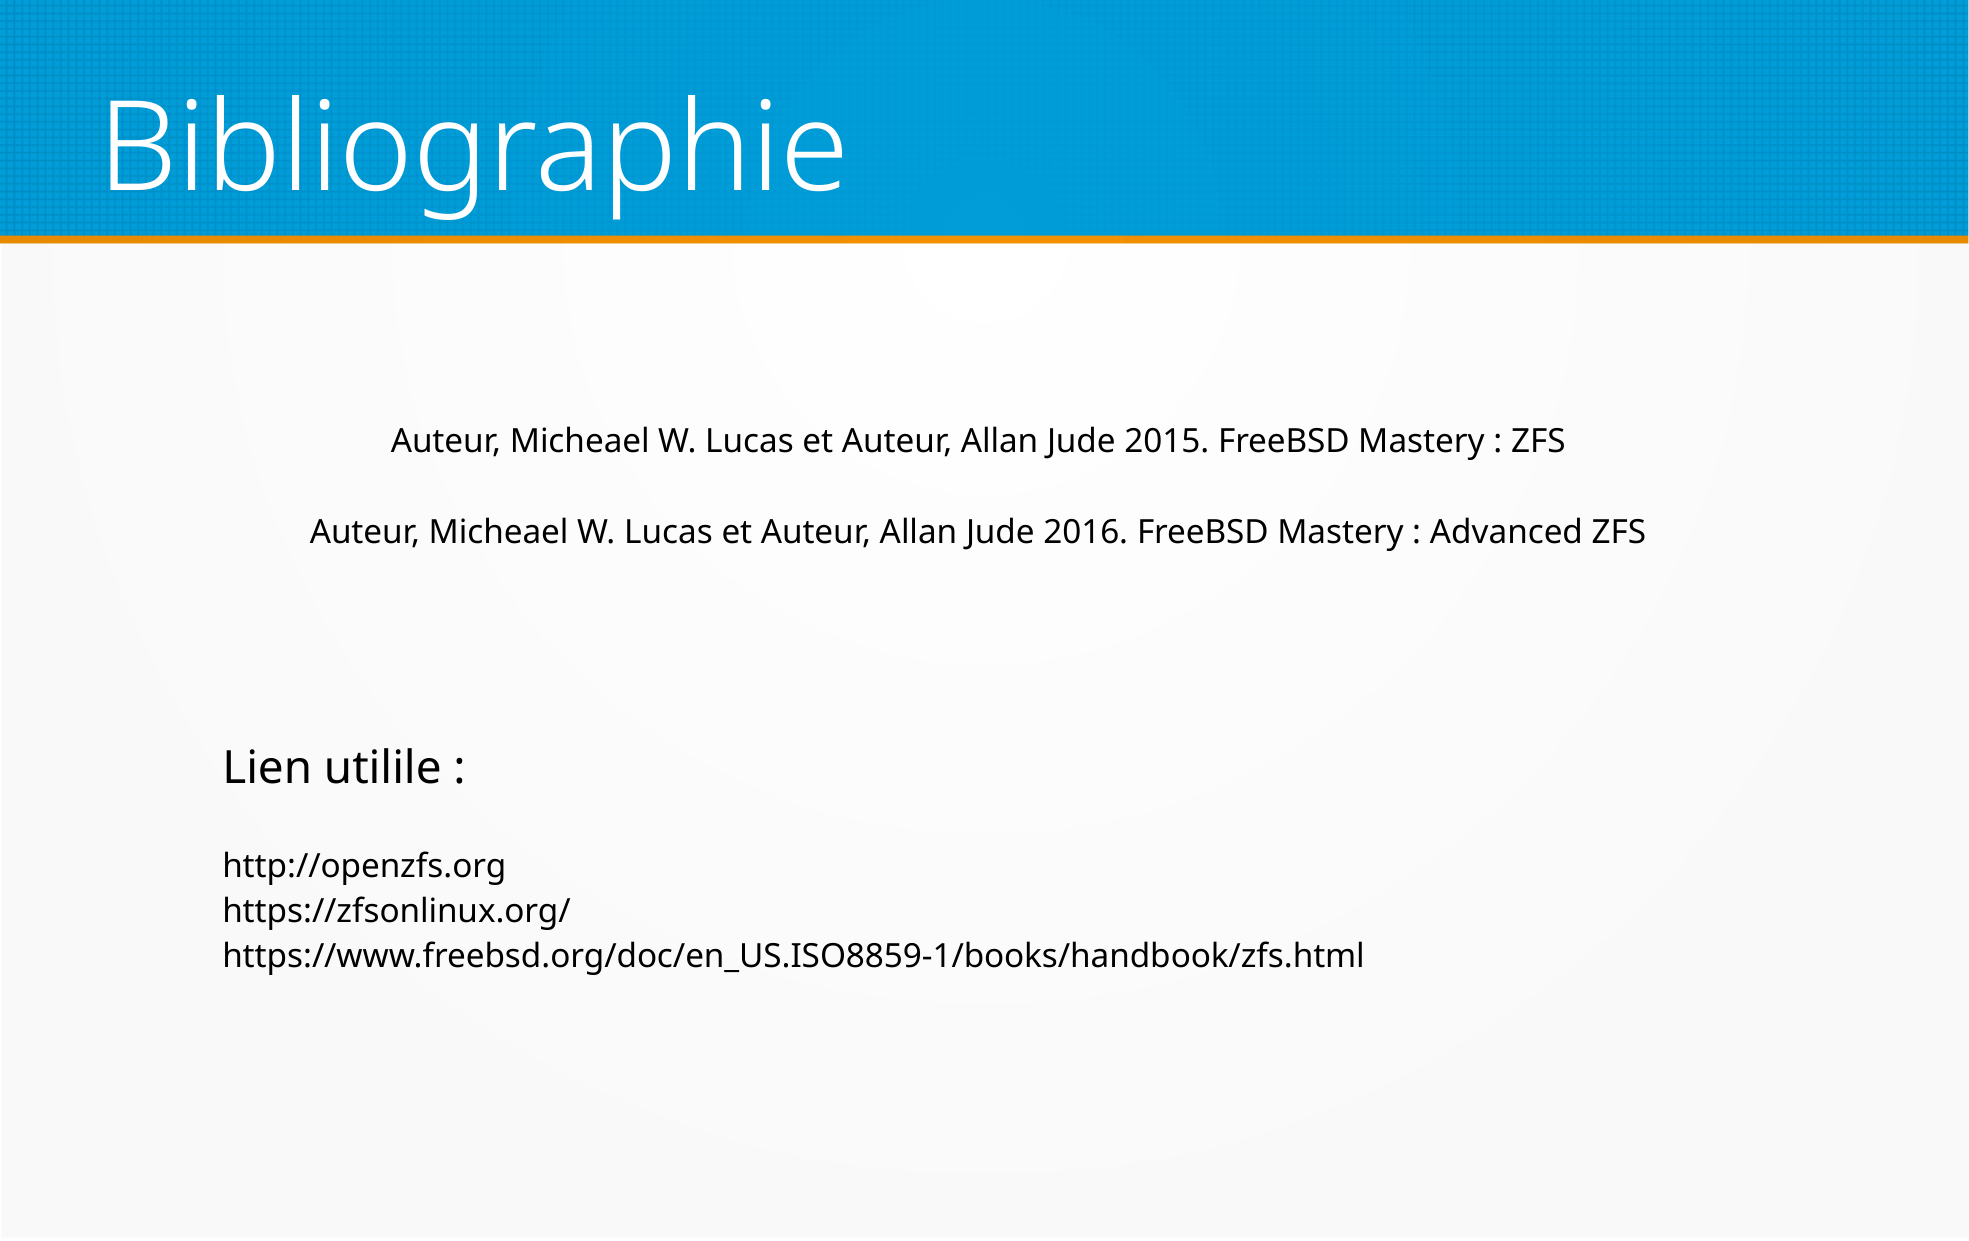

# Bibliographie
Auteur, Micheael W. Lucas et Auteur, Allan Jude 2015. FreeBSD Mastery : ZFS
Auteur, Micheael W. Lucas et Auteur, Allan Jude 2016. FreeBSD Mastery : Advanced ZFS
Lien utilile :
http://openzfs.org
https://zfsonlinux.org/
https://www.freebsd.org/doc/en_US.ISO8859-1/books/handbook/zfs.html